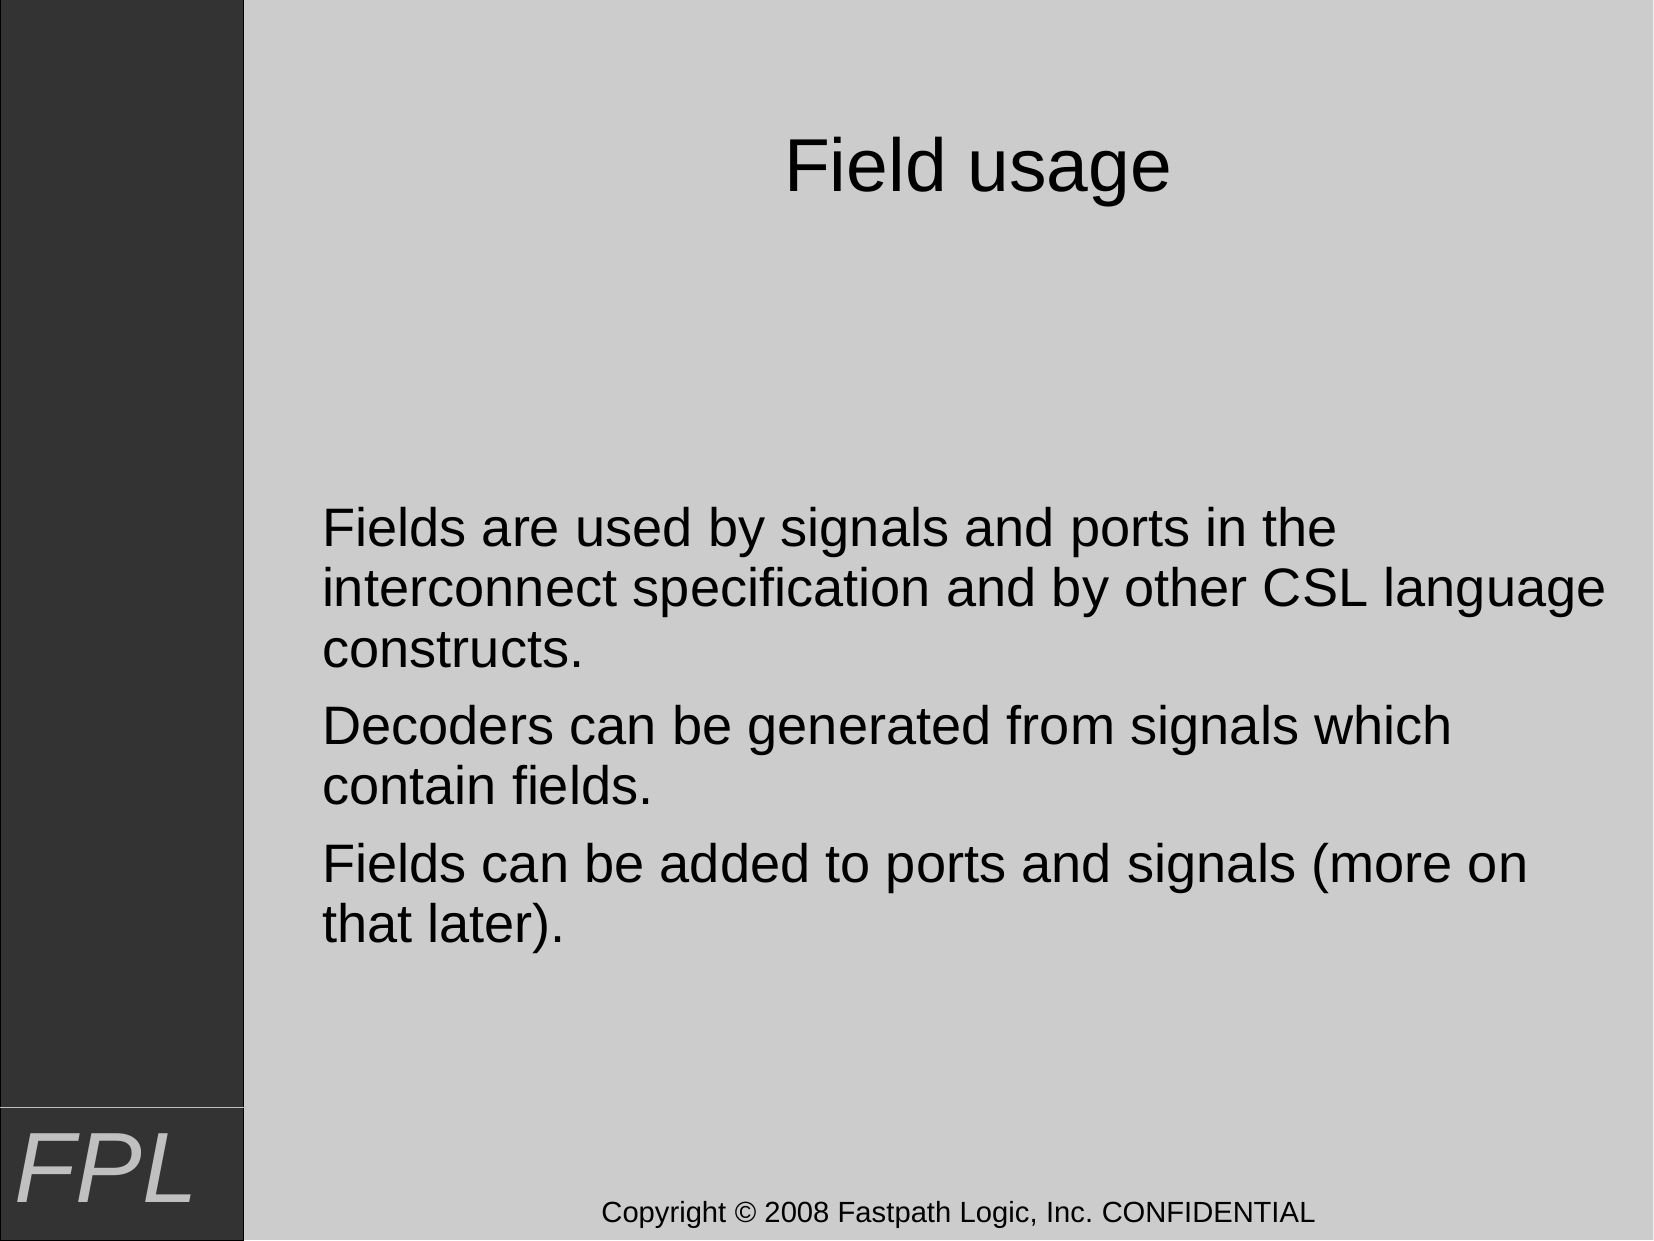

# Field usage
Fields are used by signals and ports in the interconnect specification and by other CSL language constructs.
Decoders can be generated from signals which contain fields.
Fields can be added to ports and signals (more on that later).